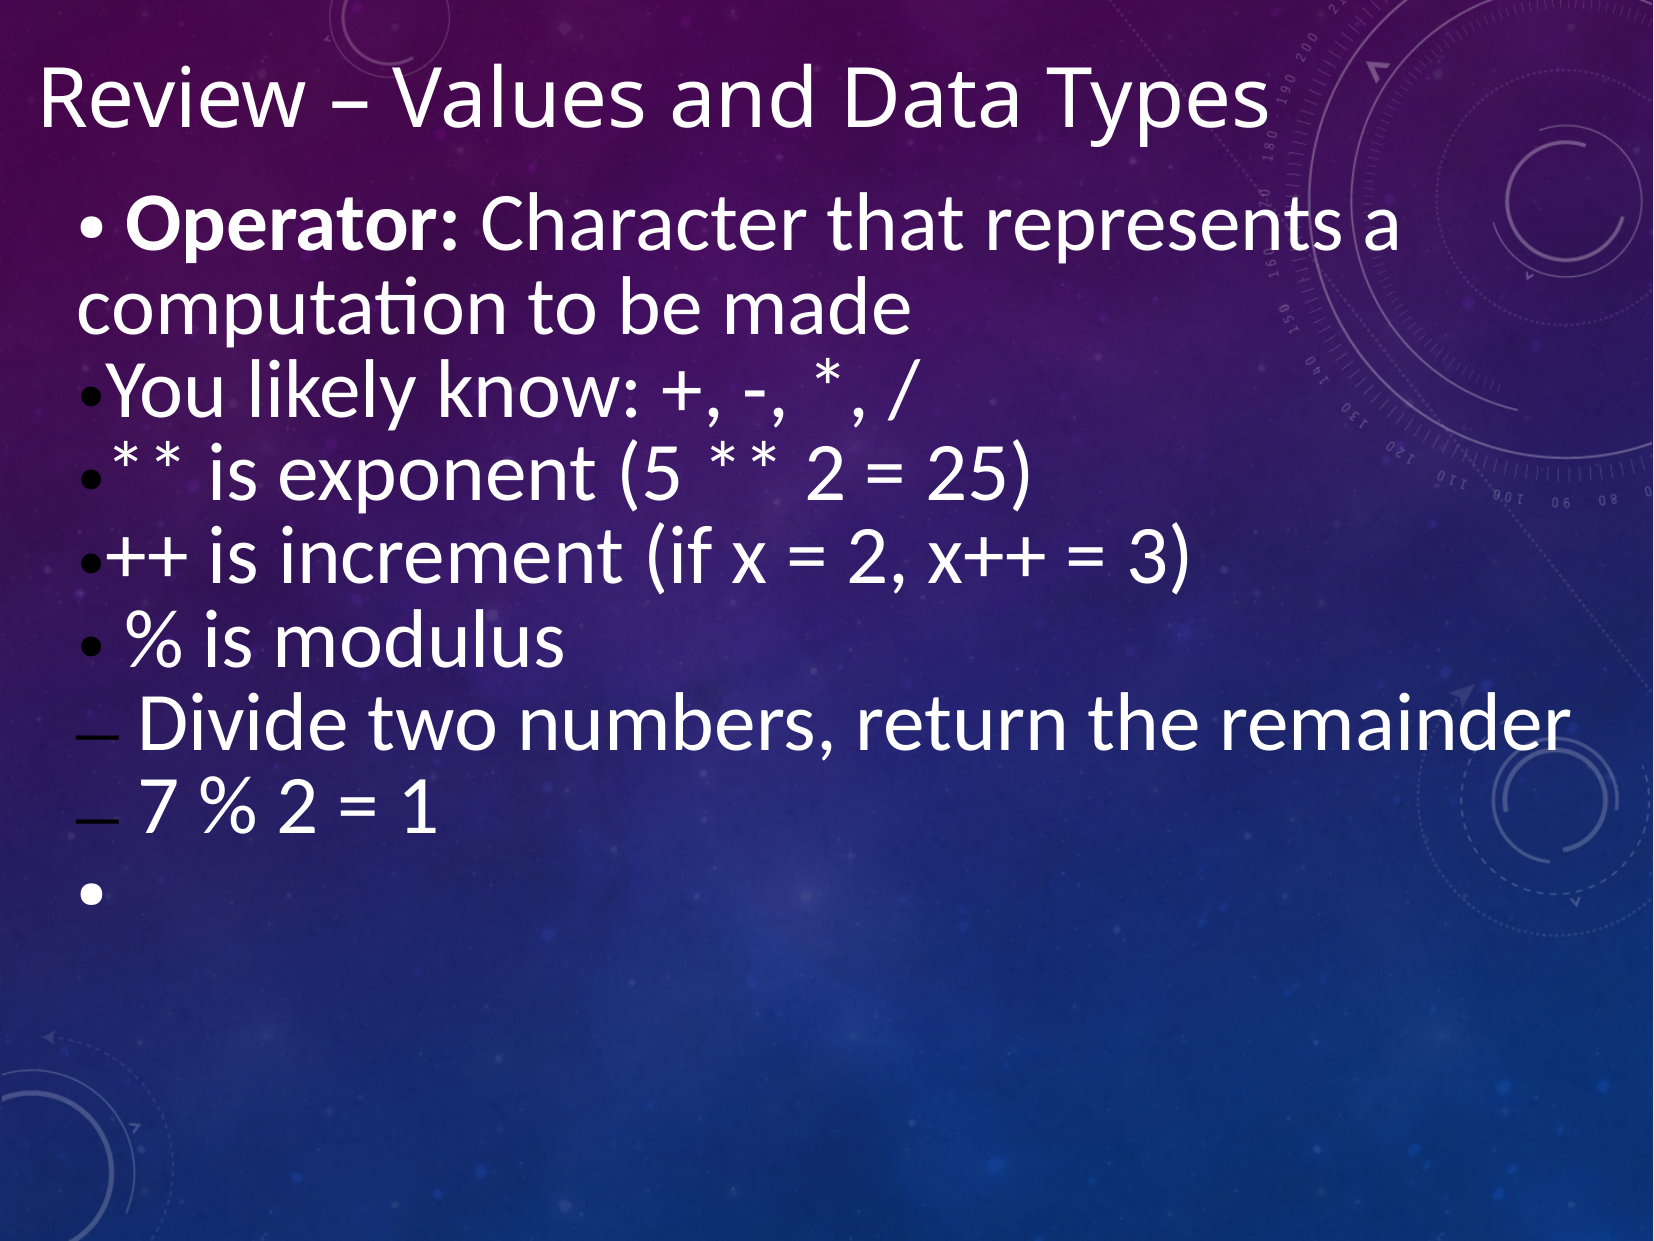

Review – Values and Data Types
 Operator: Character that represents a computation to be made
You likely know: +, -, *, /
** is exponent (5 ** 2 = 25)
++ is increment (if x = 2, x++ = 3)
 % is modulus
 Divide two numbers, return the remainder
 7 % 2 = 1